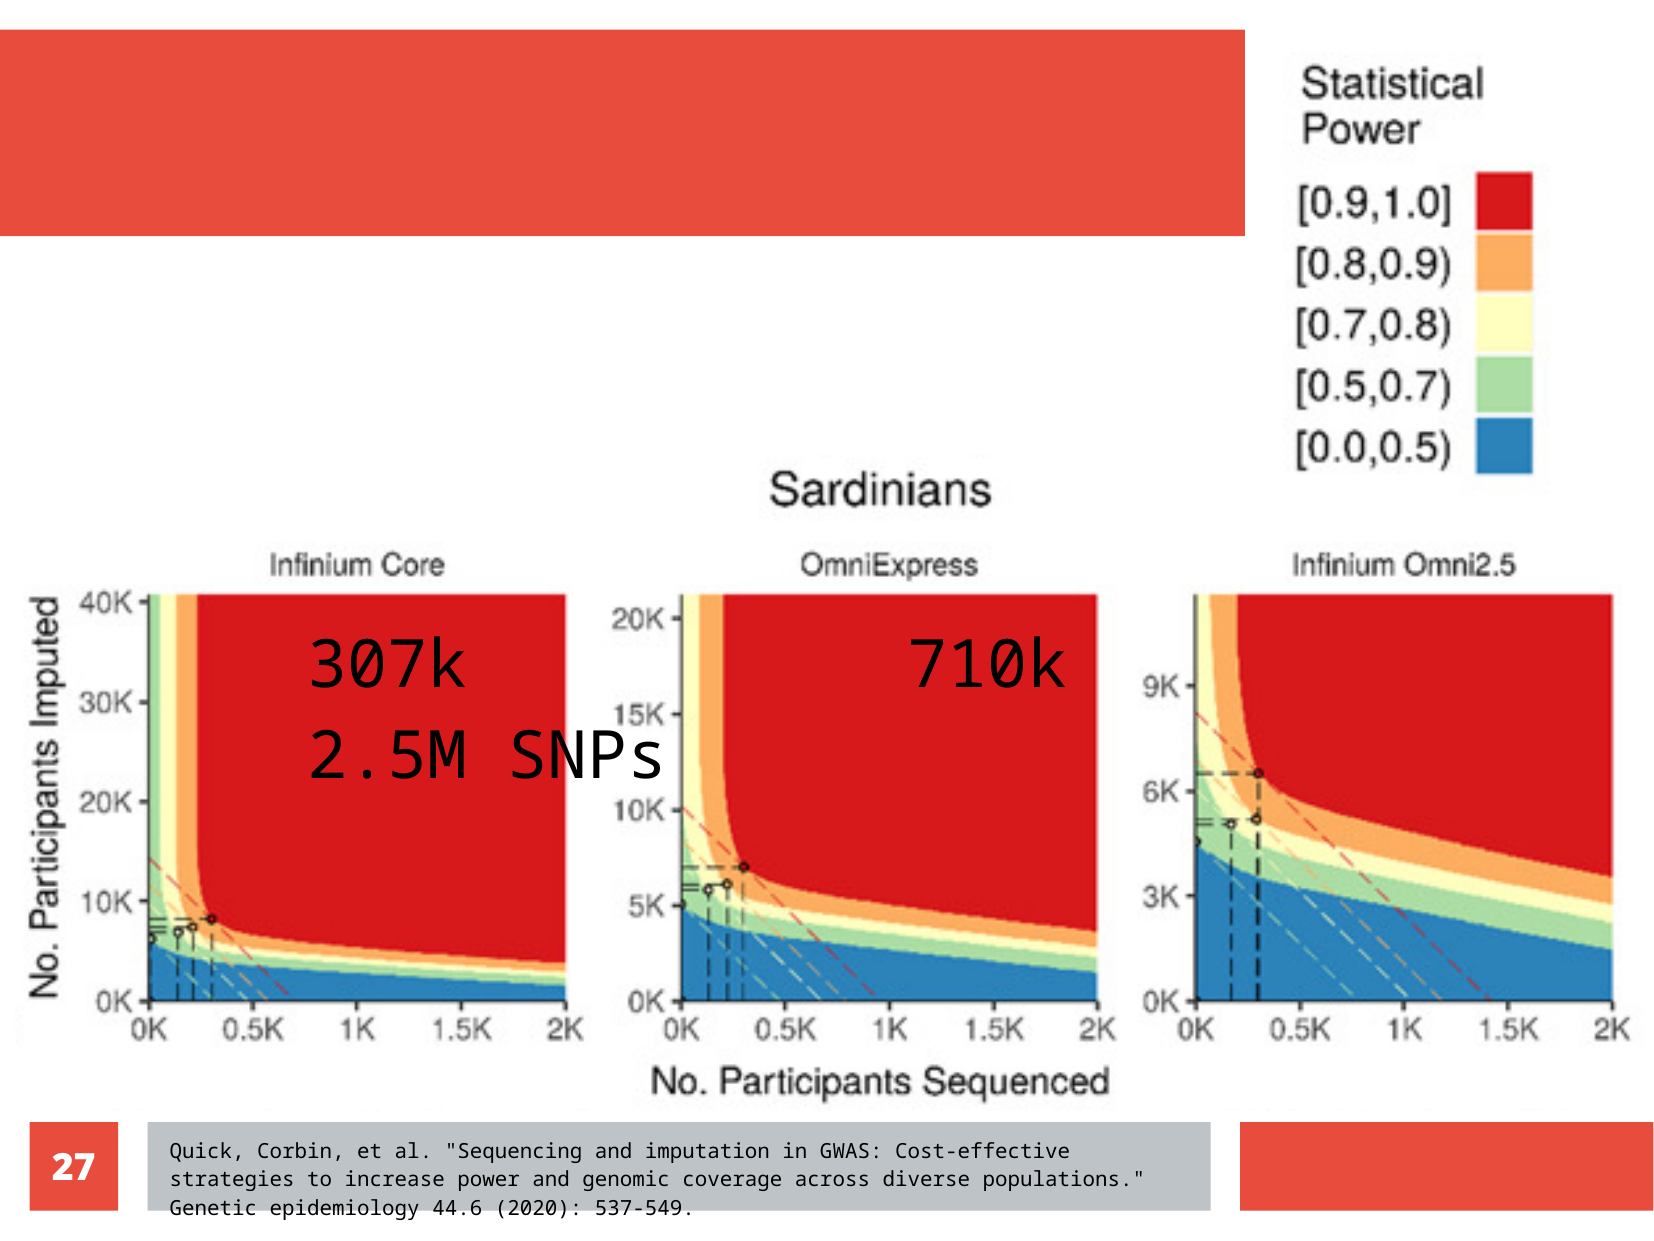

#
307k 710k 2.5M SNPs
27
Quick, Corbin, et al. "Sequencing and imputation in GWAS: Cost‐effective strategies to increase power and genomic coverage across diverse populations." Genetic epidemiology 44.6 (2020): 537-549.